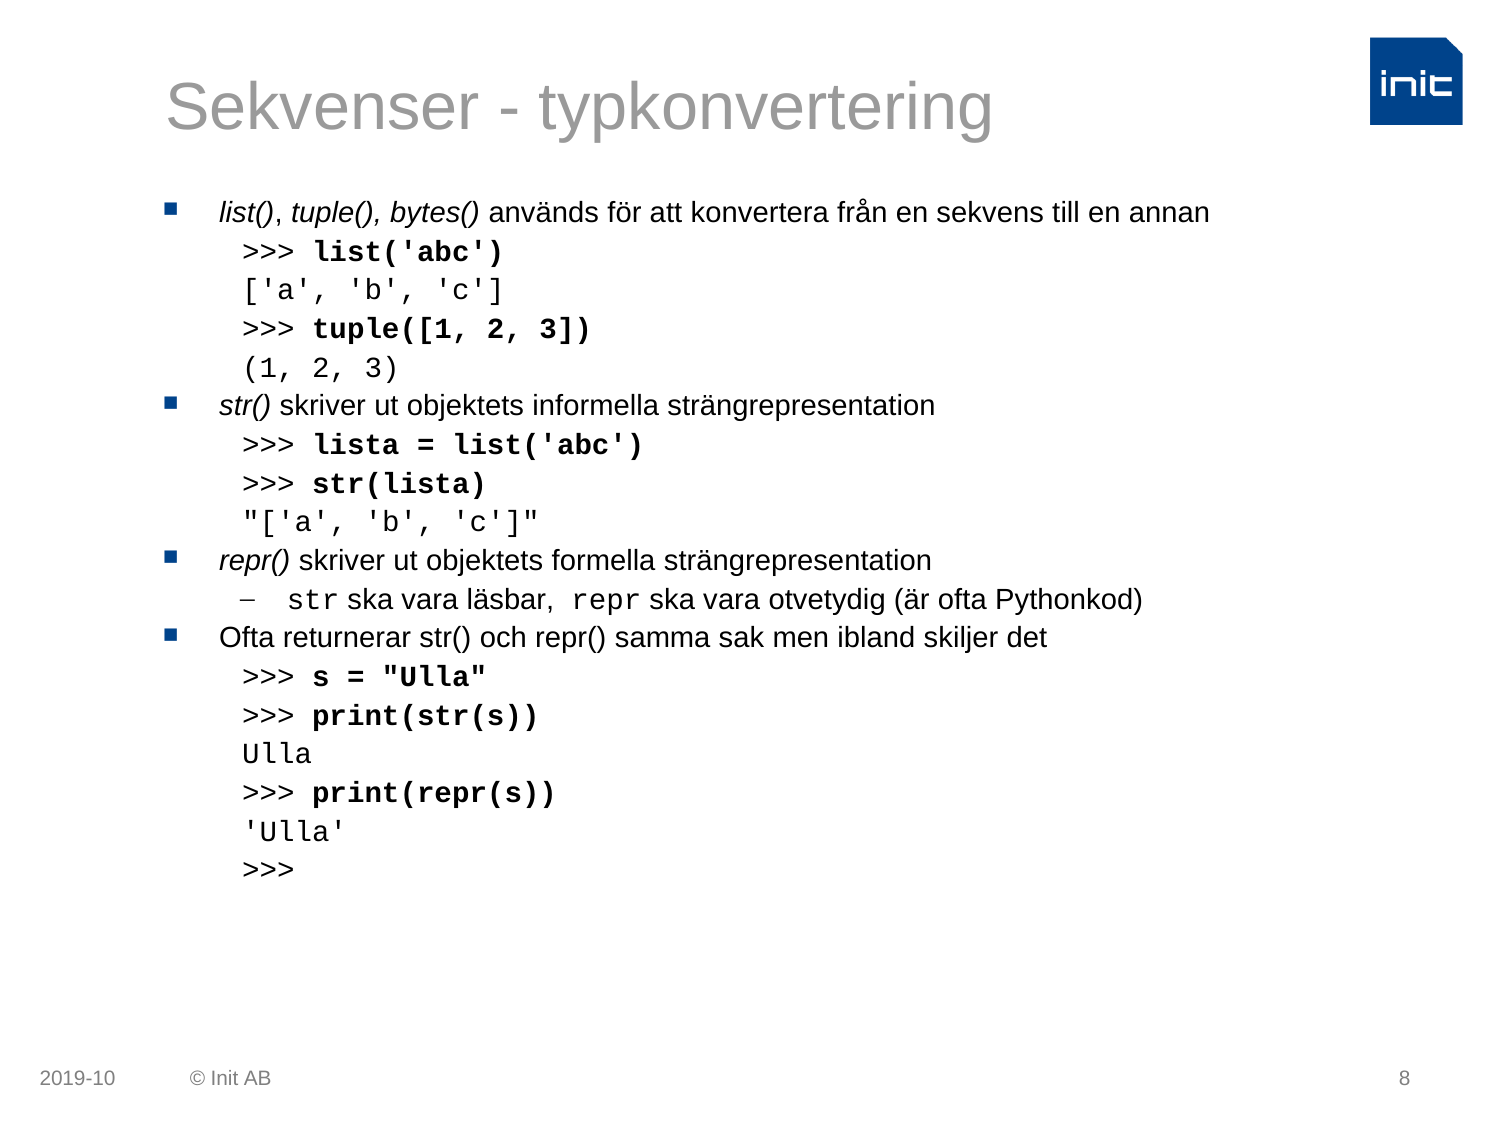

Sekvenser - typkonvertering
list(), tuple(), bytes() används för att konvertera från en sekvens till en annan
>>> list('abc')
['a', 'b', 'c']
>>> tuple([1, 2, 3])
(1, 2, 3)
str() skriver ut objektets informella strängrepresentation
>>> lista = list('abc')
>>> str(lista)
"['a', 'b', 'c']"
repr() skriver ut objektets formella strängrepresentation
str ska vara läsbar, repr ska vara otvetydig (är ofta Pythonkod)
Ofta returnerar str() och repr() samma sak men ibland skiljer det
>>> s = "Ulla"
>>> print(str(s))
Ulla
>>> print(repr(s))
'Ulla'
>>>
2019-10
© Init AB